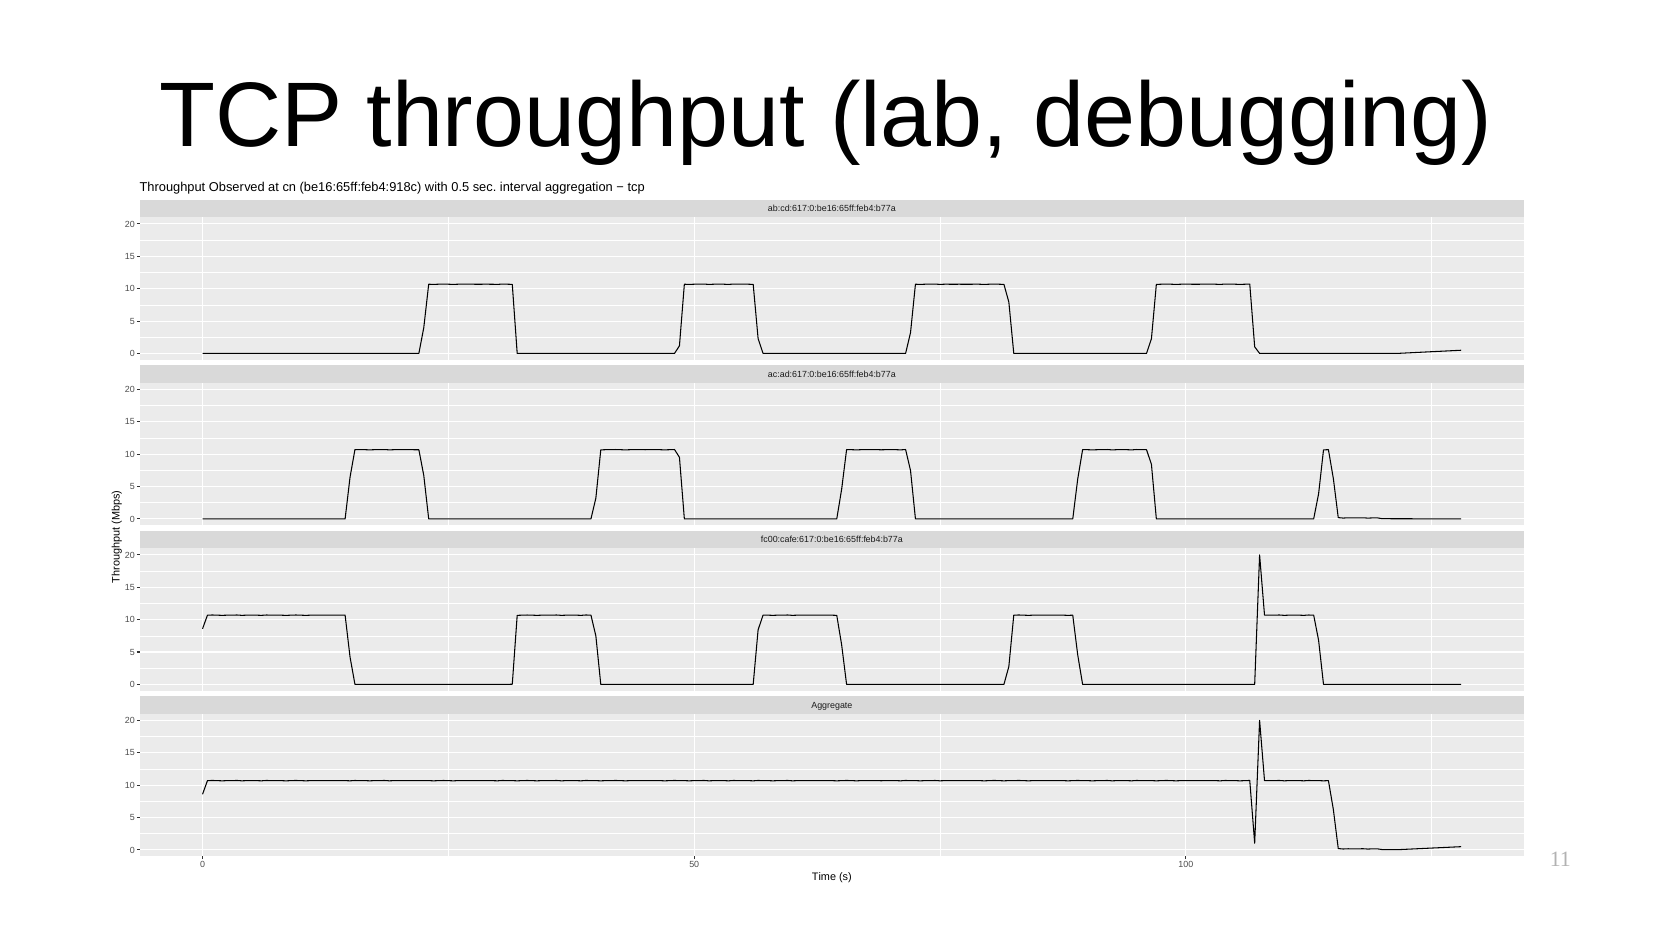

# TCP throughput (lab, debugging)
ILNP at IETF104 Hackathon, 23-24 Mar 2019, (c) Ryo Yanagida & Saleem Bhatti
11